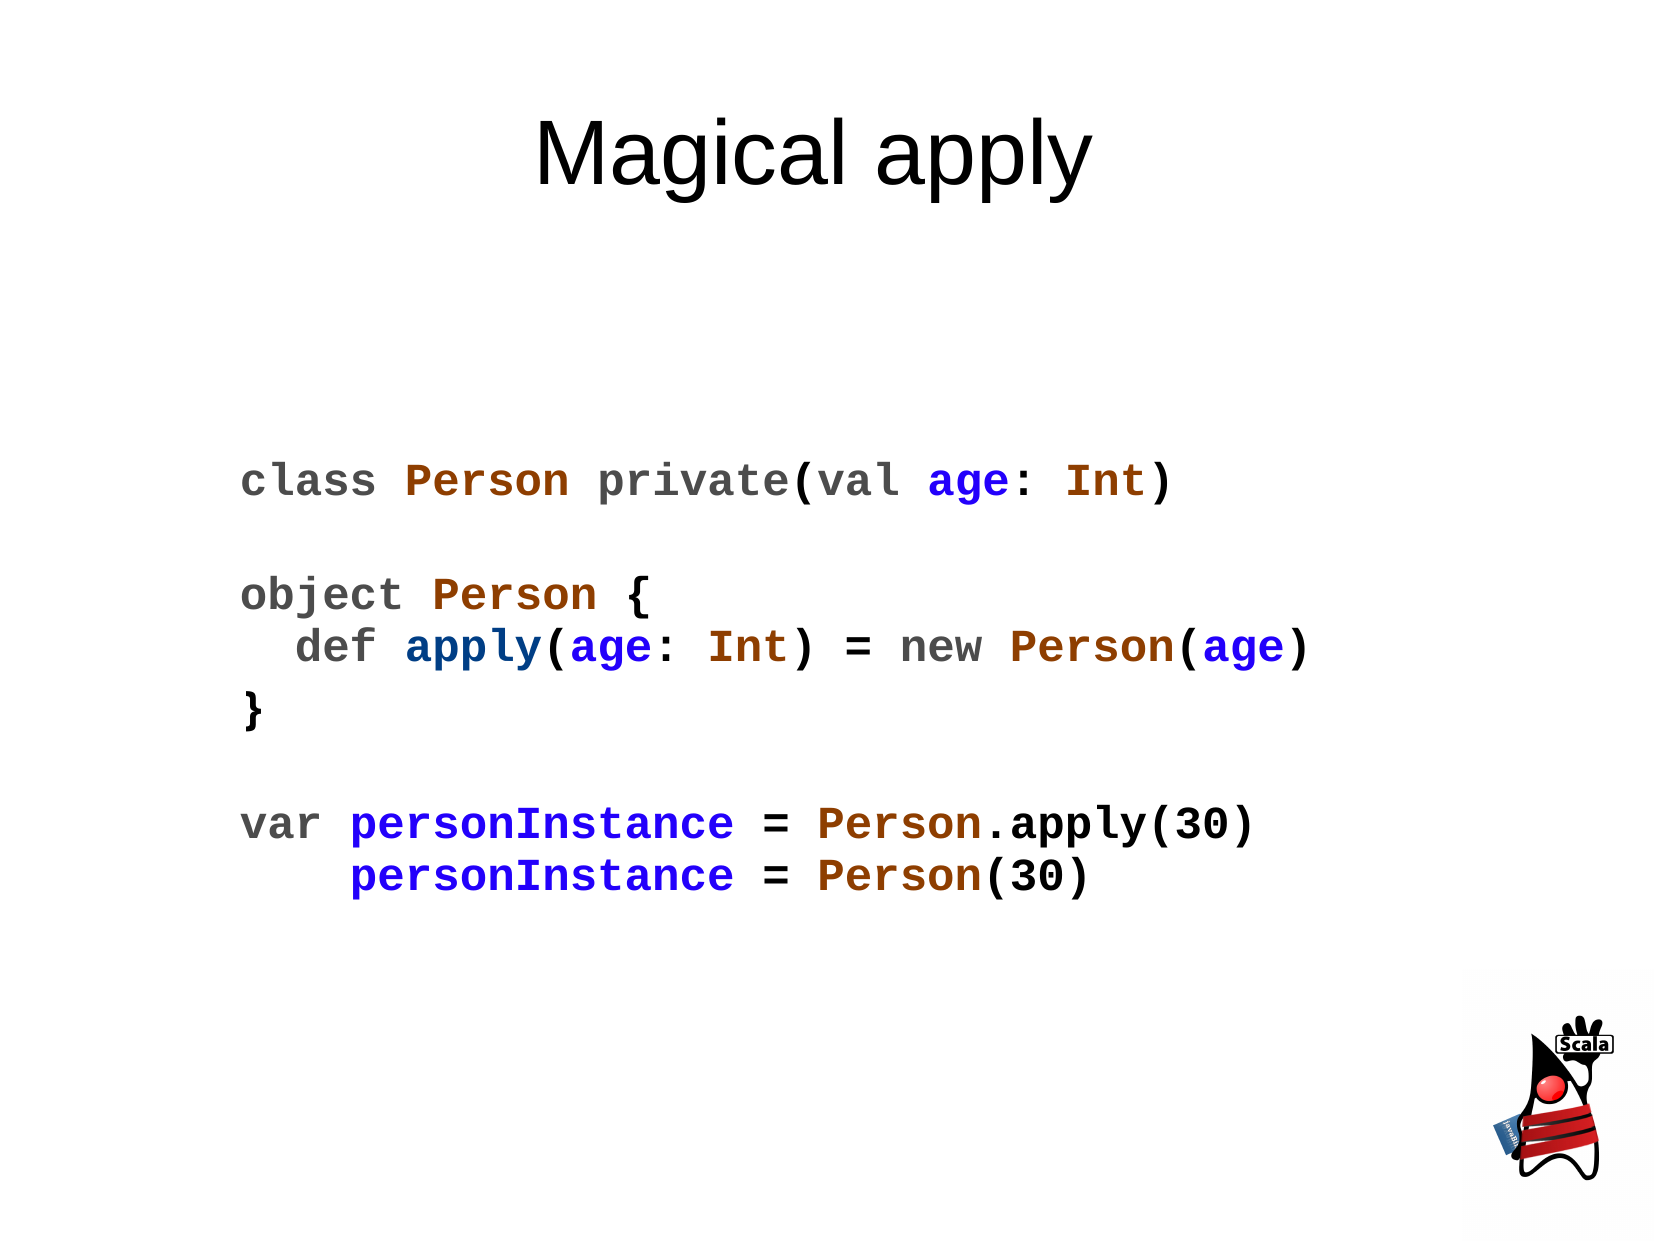

# Magical apply
class Person private(val age: Int)
object Person {
 def apply(age: Int) = new Person(age)
}
var personInstance = Person.apply(30)
 personInstance = Person(30)